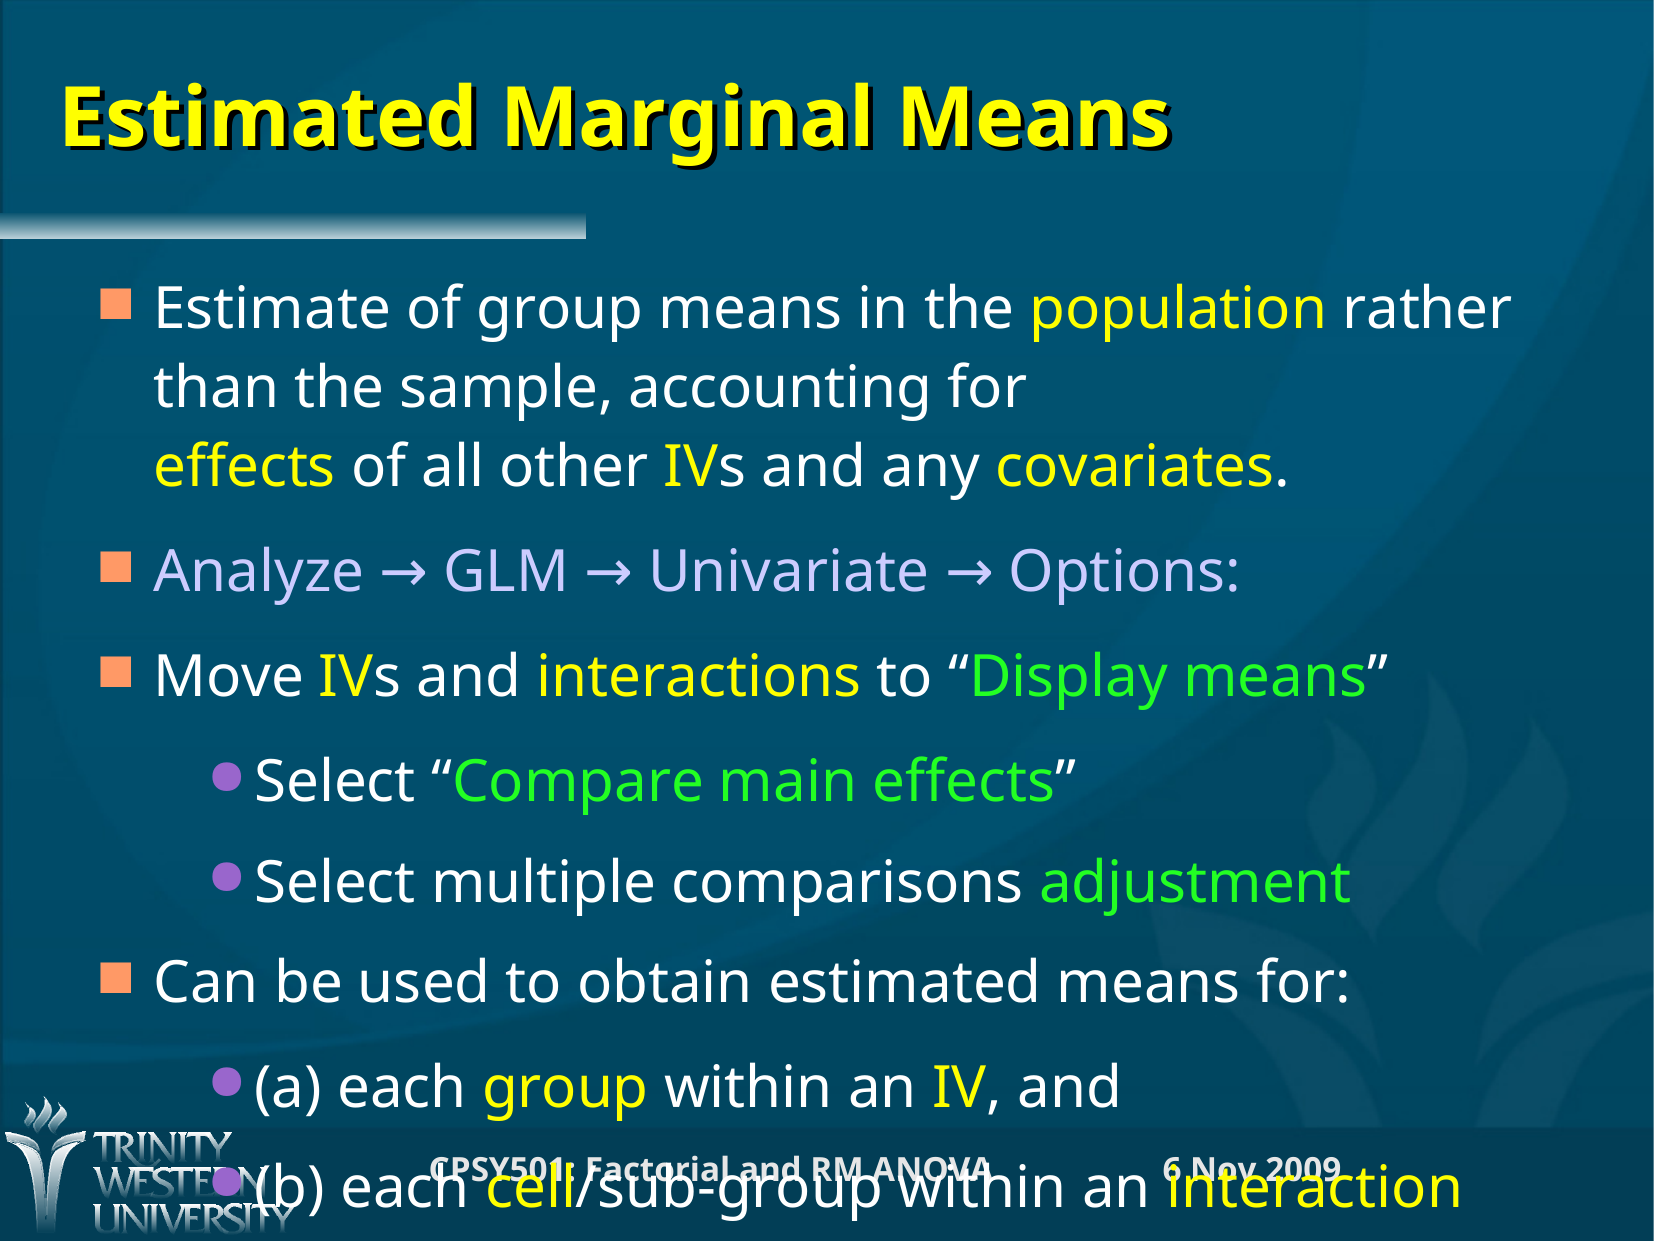

# Estimated Marginal Means
Estimate of group means in the population rather than the sample, accounting for
effects of all other IVs and any covariates.
Analyze → GLM → Univariate → Options:
Move IVs and interactions to “Display means”
Select “Compare main effects”
Select multiple comparisons adjustment
Can be used to obtain estimated means for:
(a) each group within an IV, and
(b) each cell/sub-group within an interaction
CPSY501: Factorial and RM ANOVA
6 Nov 2009